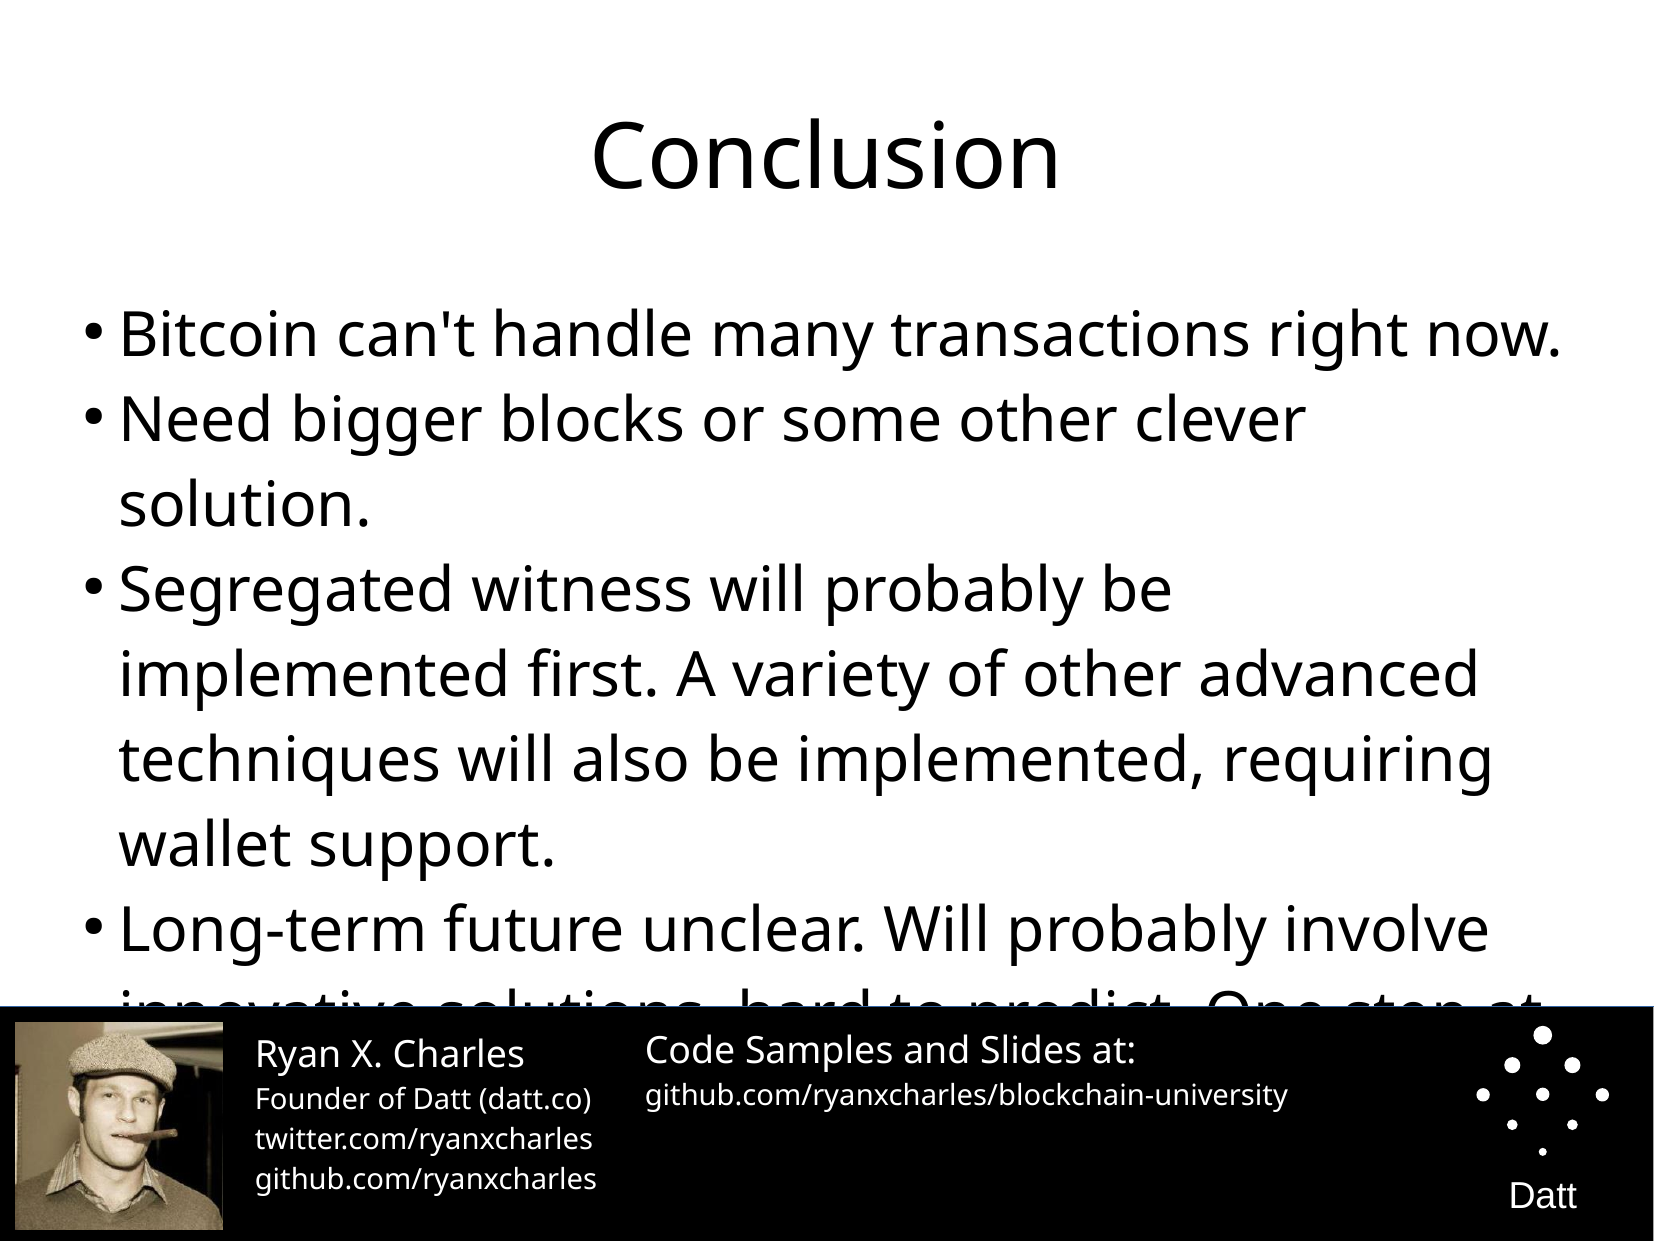

# Conclusion
Bitcoin can't handle many transactions right now.
Need bigger blocks or some other clever solution.
Segregated witness will probably be implemented first. A variety of other advanced techniques will also be implemented, requiring wallet support.
Long-term future unclear. Will probably involve innovative solutions, hard to predict. One step at a time.
Code Samples and Slides at:
github.com/ryanxcharles/blockchain-university
Ryan X. Charles
Founder of Datt (datt.co)
twitter.com/ryanxcharles
github.com/ryanxcharles
Datt